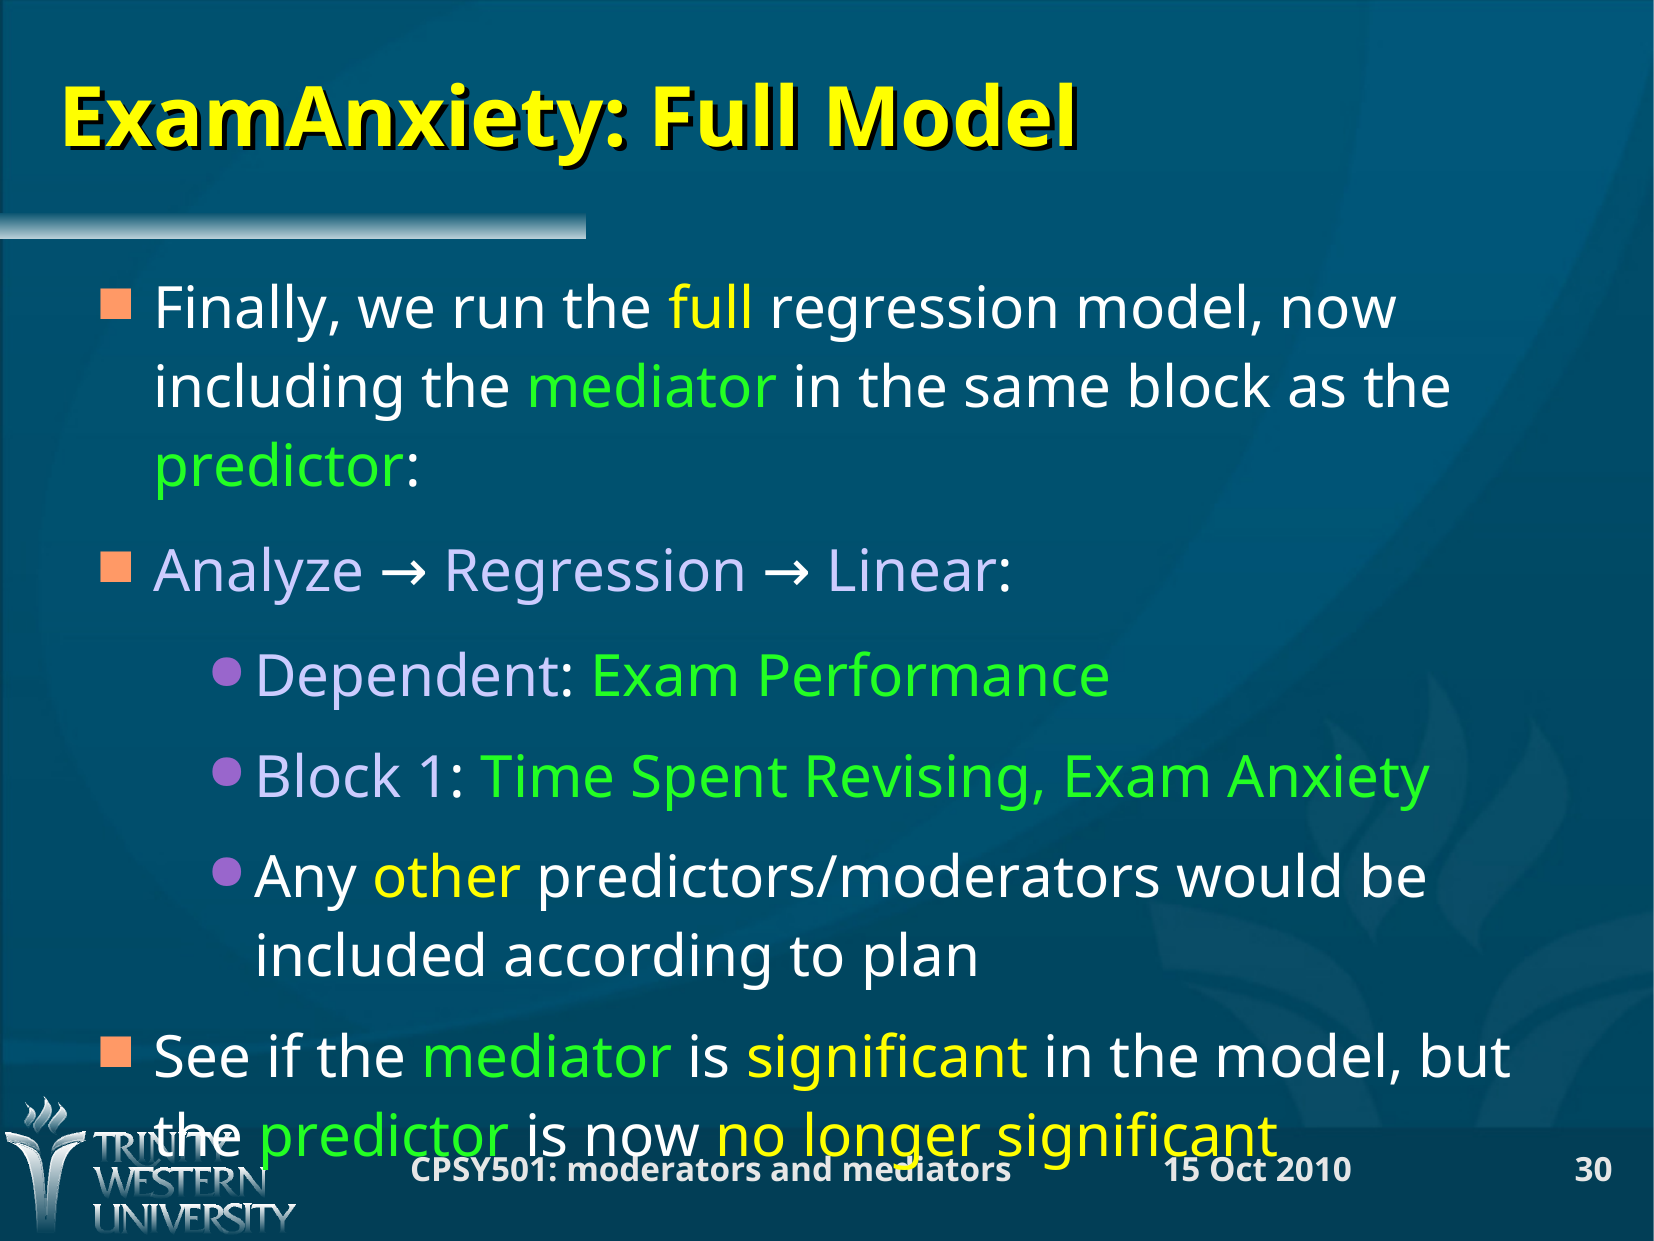

# ExamAnxiety: Full Model
Finally, we run the full regression model, now including the mediator in the same block as the predictor:
Analyze → Regression → Linear:
Dependent: Exam Performance
Block 1: Time Spent Revising, Exam Anxiety
Any other predictors/moderators would be included according to plan
See if the mediator is significant in the model, but the predictor is now no longer significant
CPSY501: moderators and mediators
15 Oct 2010
30